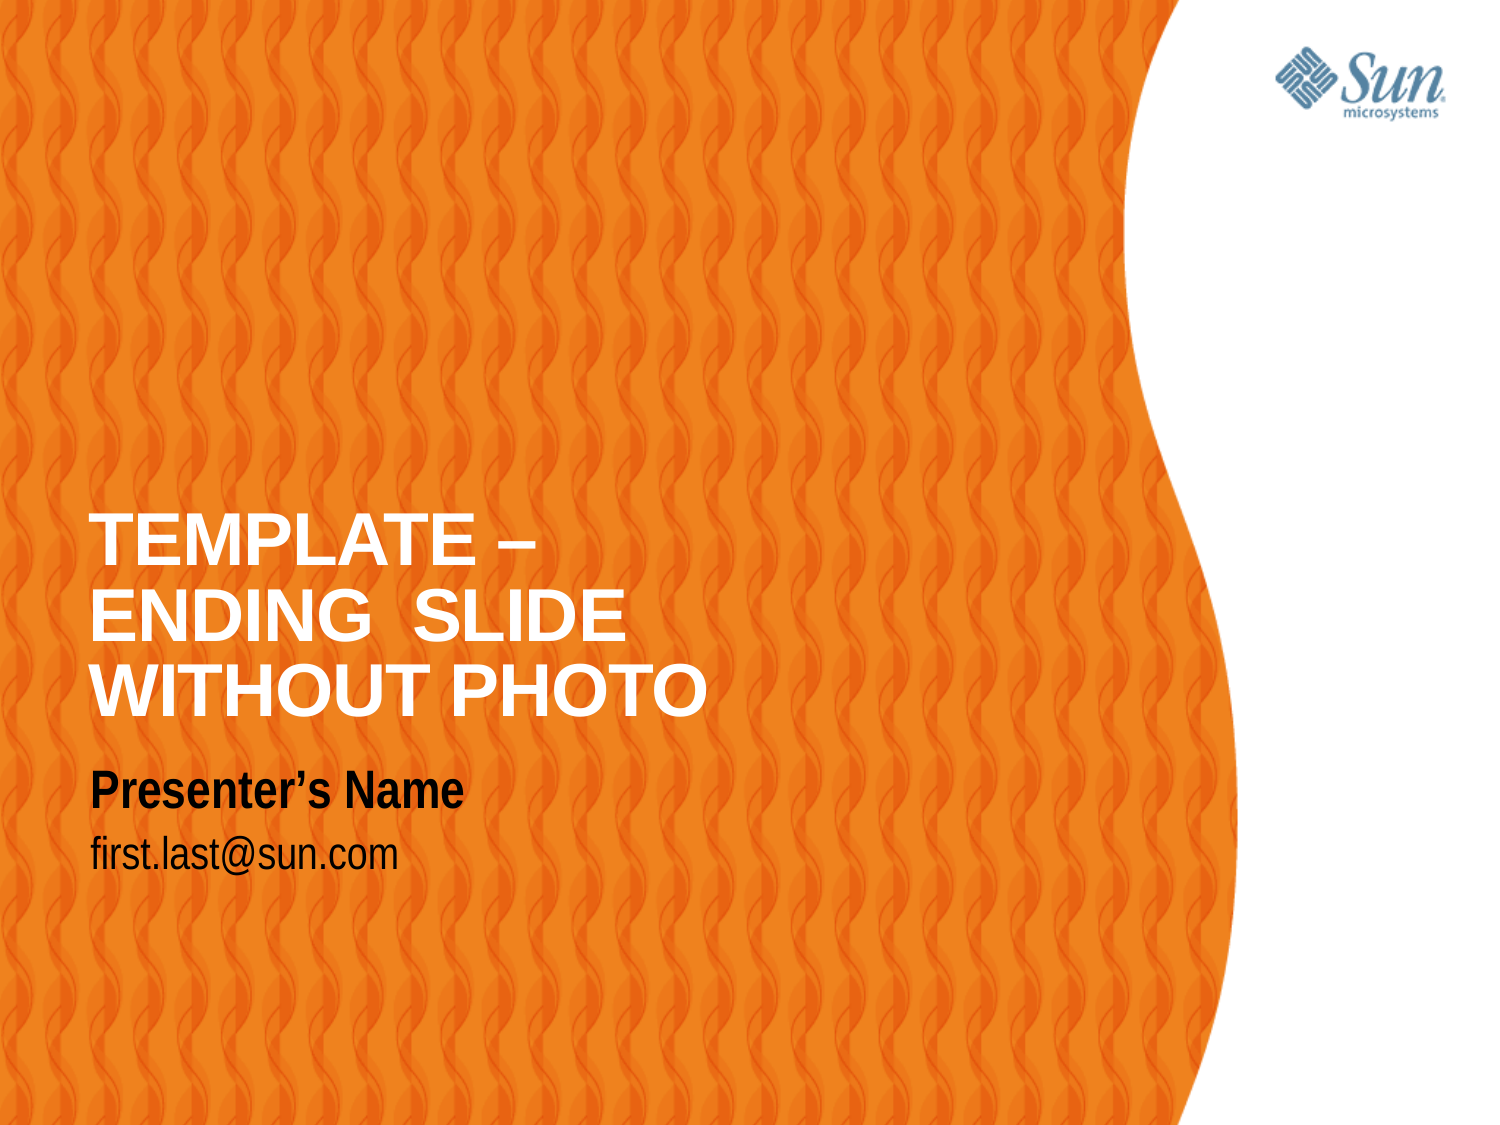

TEMPLATE –
ENDING SLIDE
WITHOUT PHOTO
# Presenter’s Name
first.last@sun.com